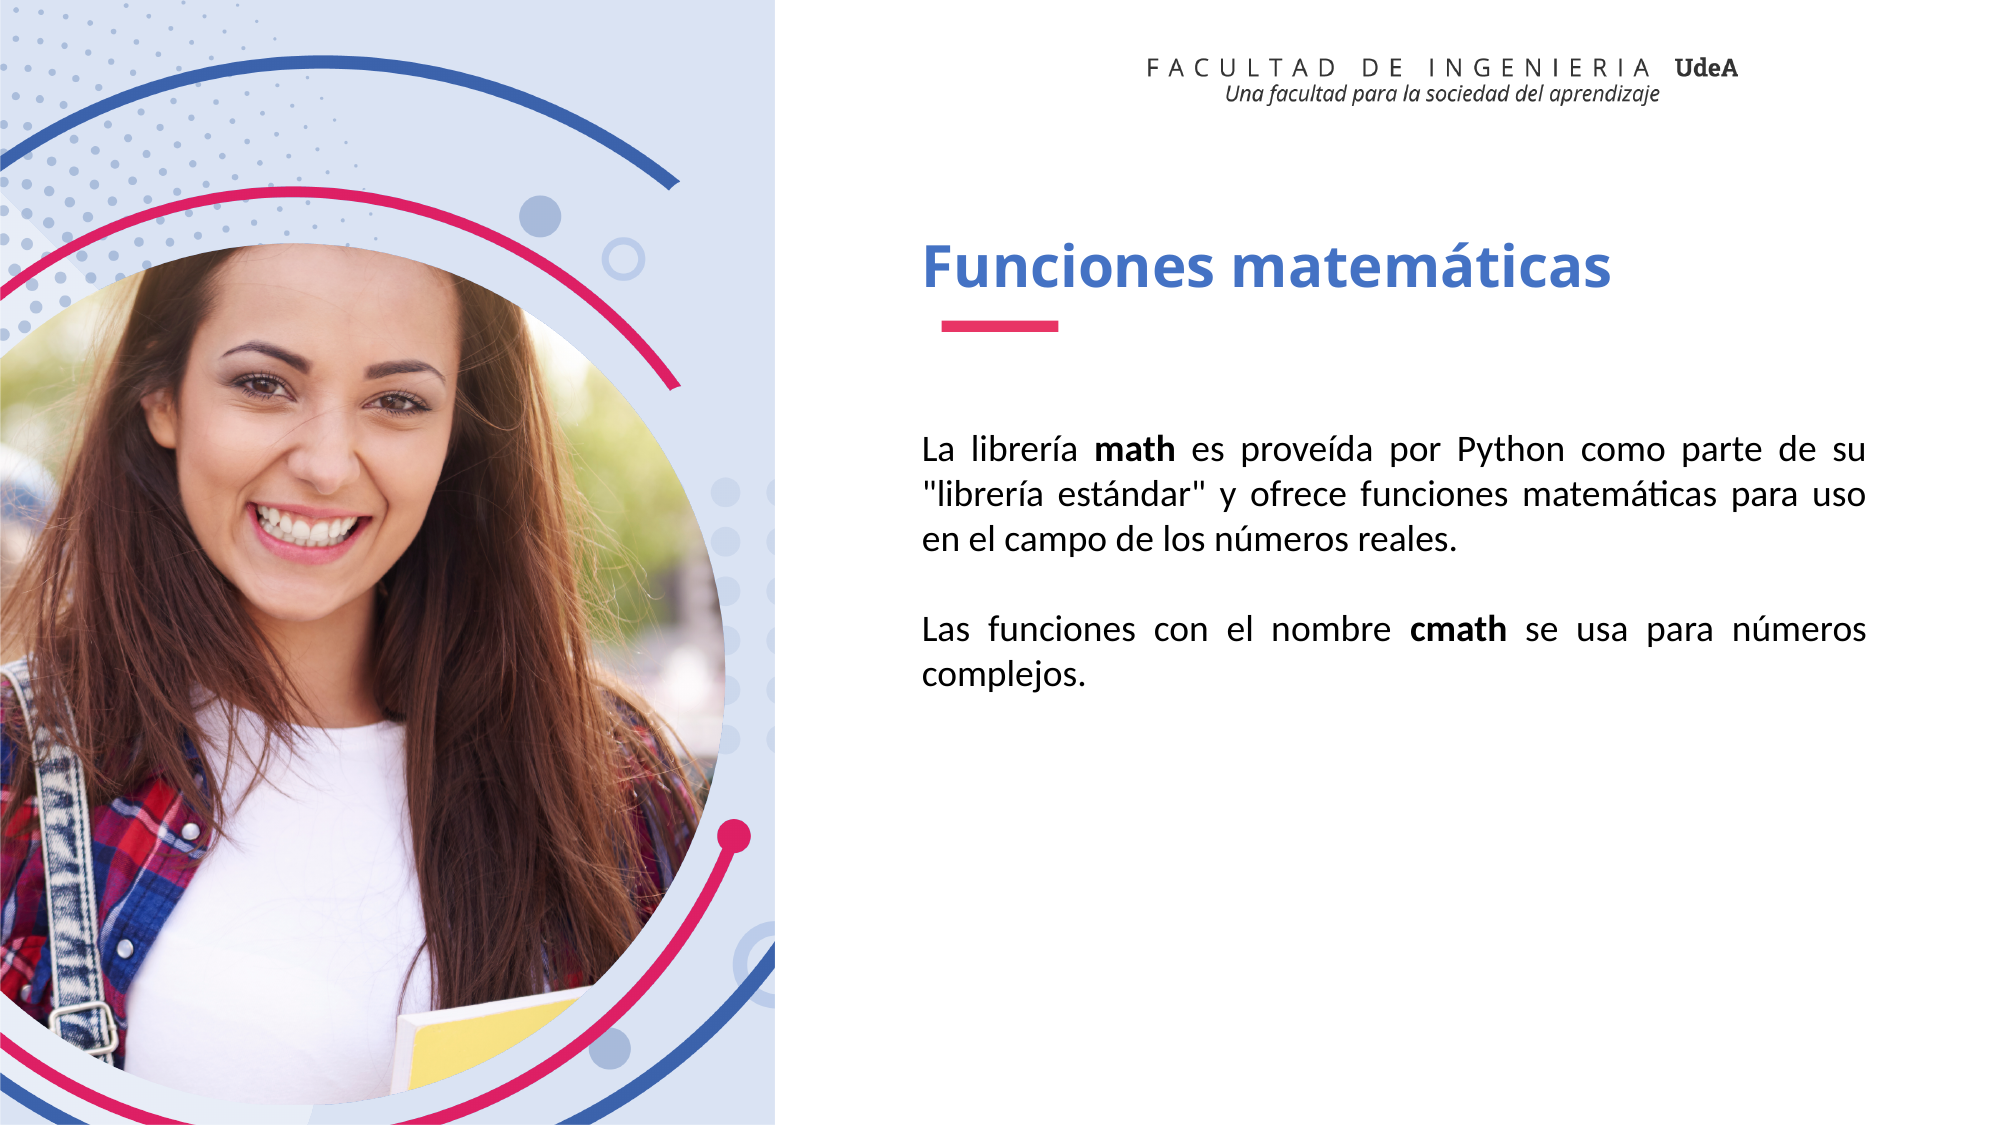

Funciones matemáticas
La librería math es proveída por Python como parte de su "librería estándar" y ofrece funciones matemáticas para uso en el campo de los números reales.
Las funciones con el nombre cmath se usa para números complejos.